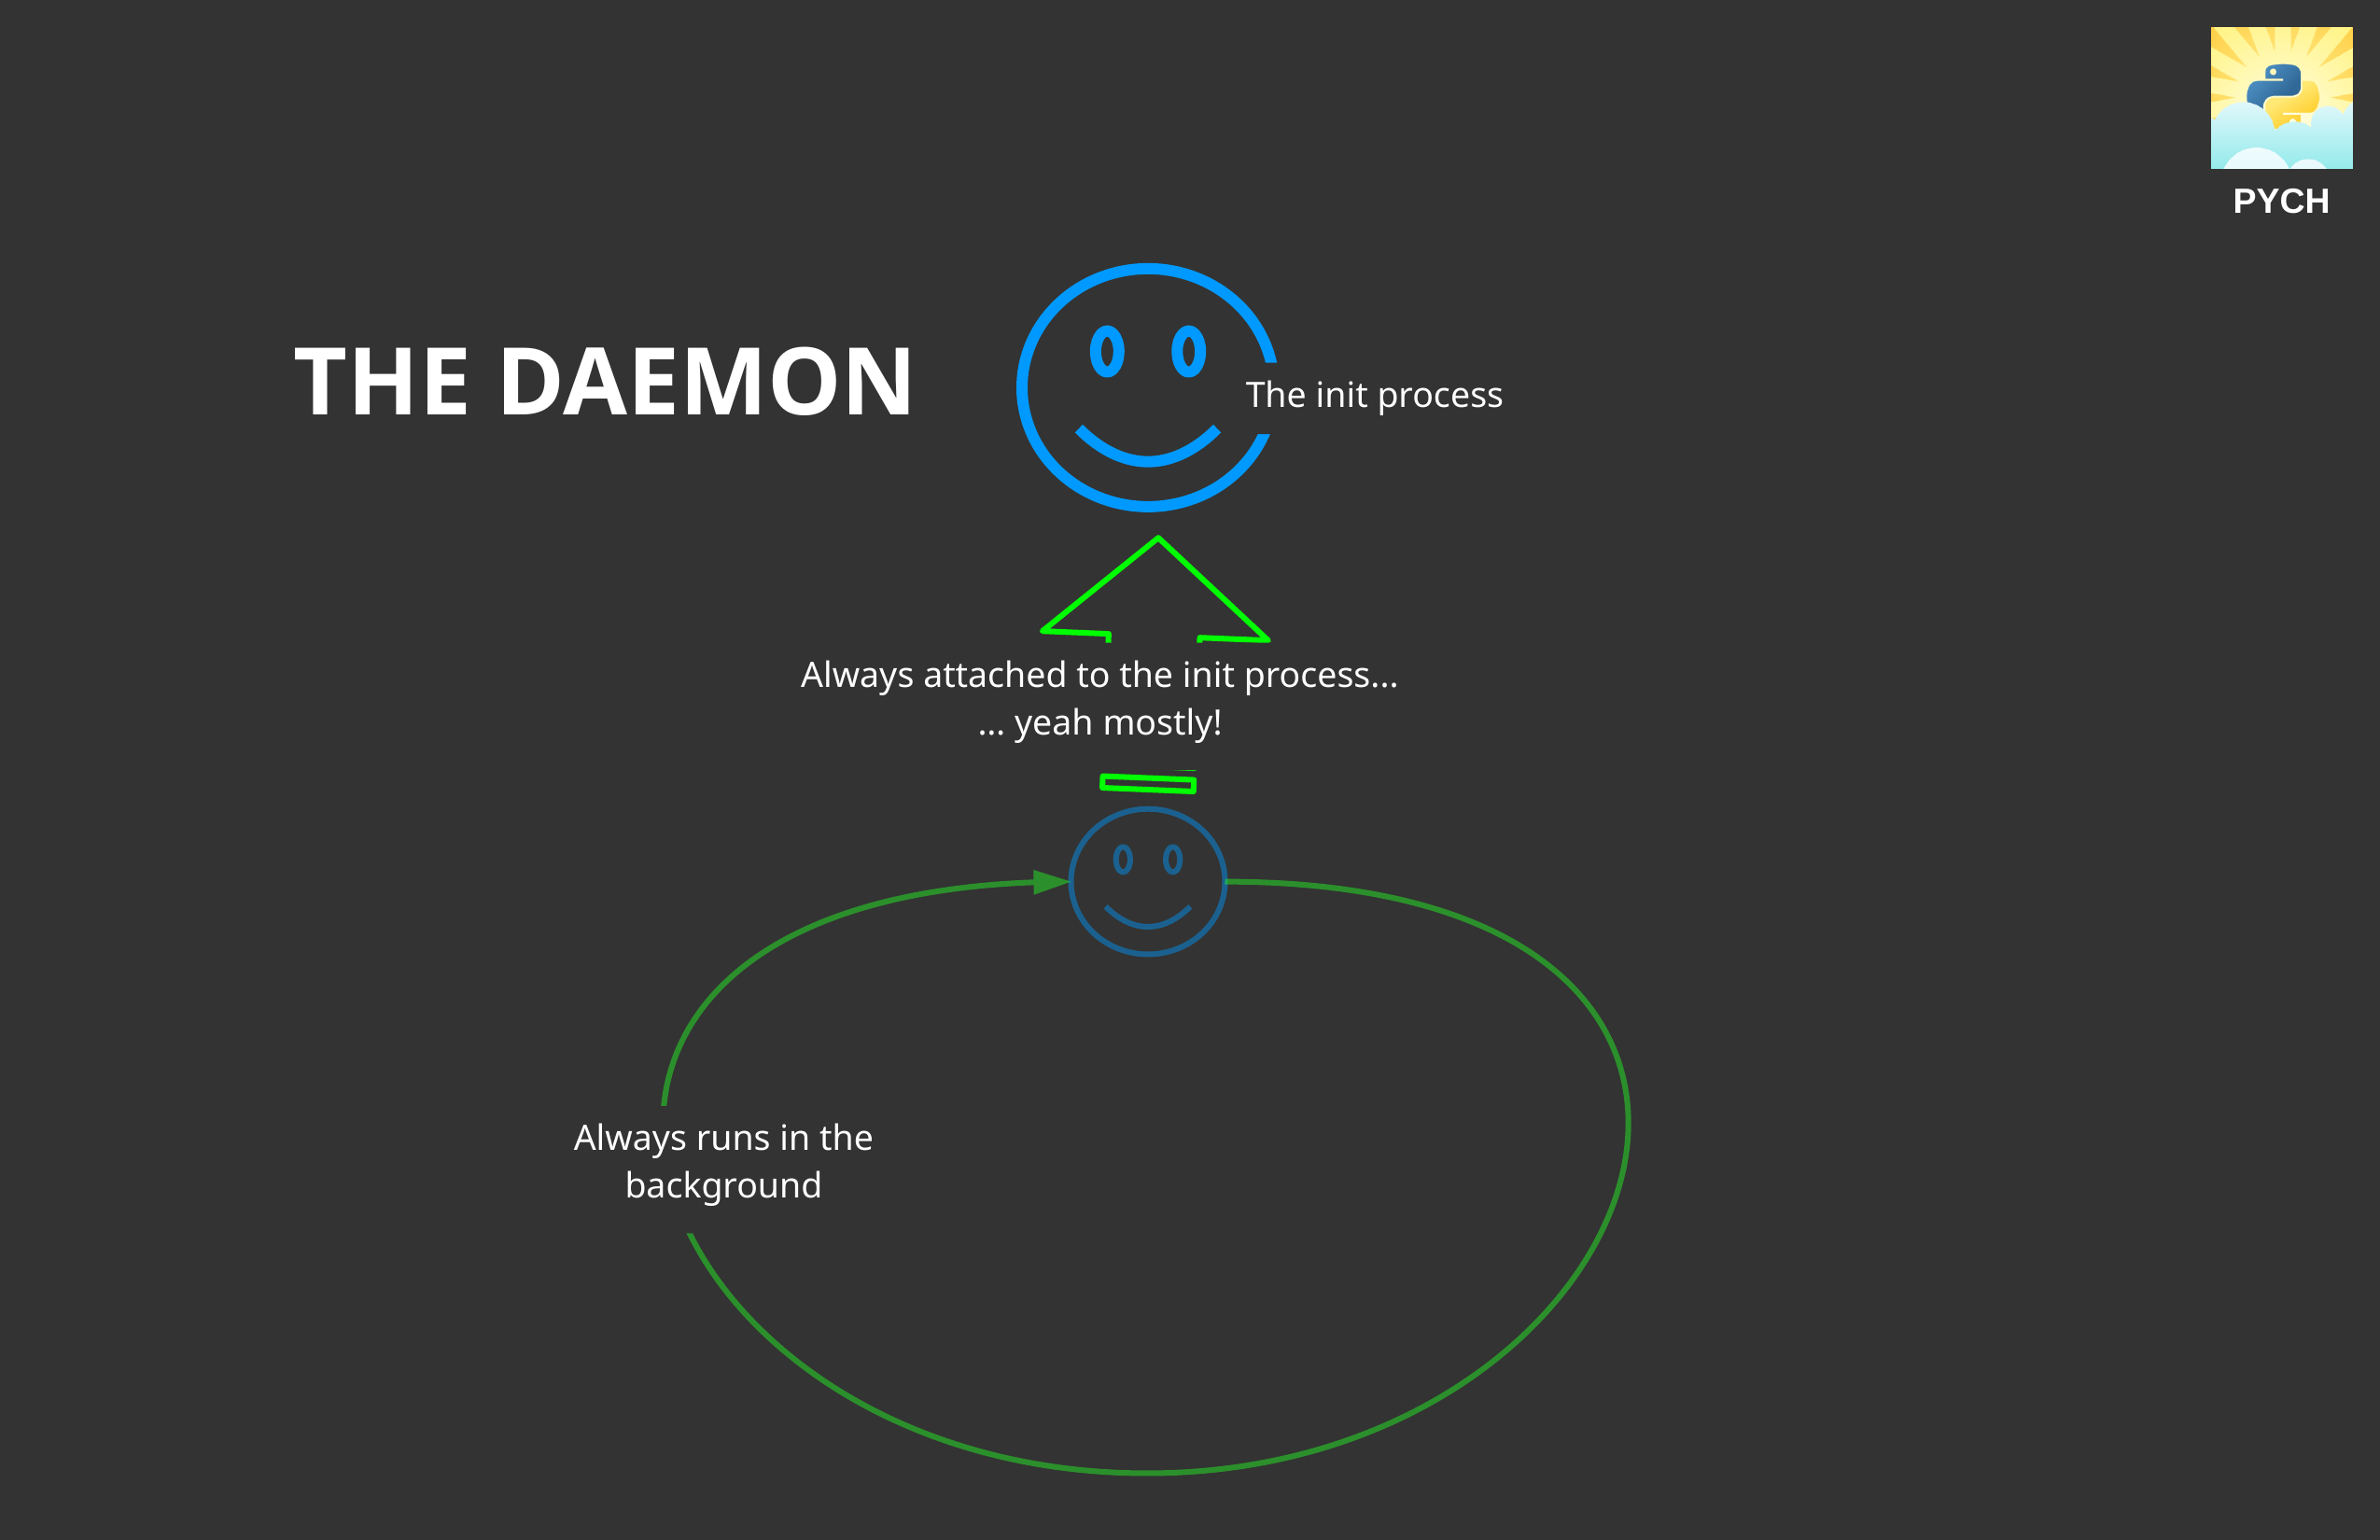

PYCH
THE DAEMON
The init process
Always attached to the init process...
… yeah mostly!
Always runs in the background